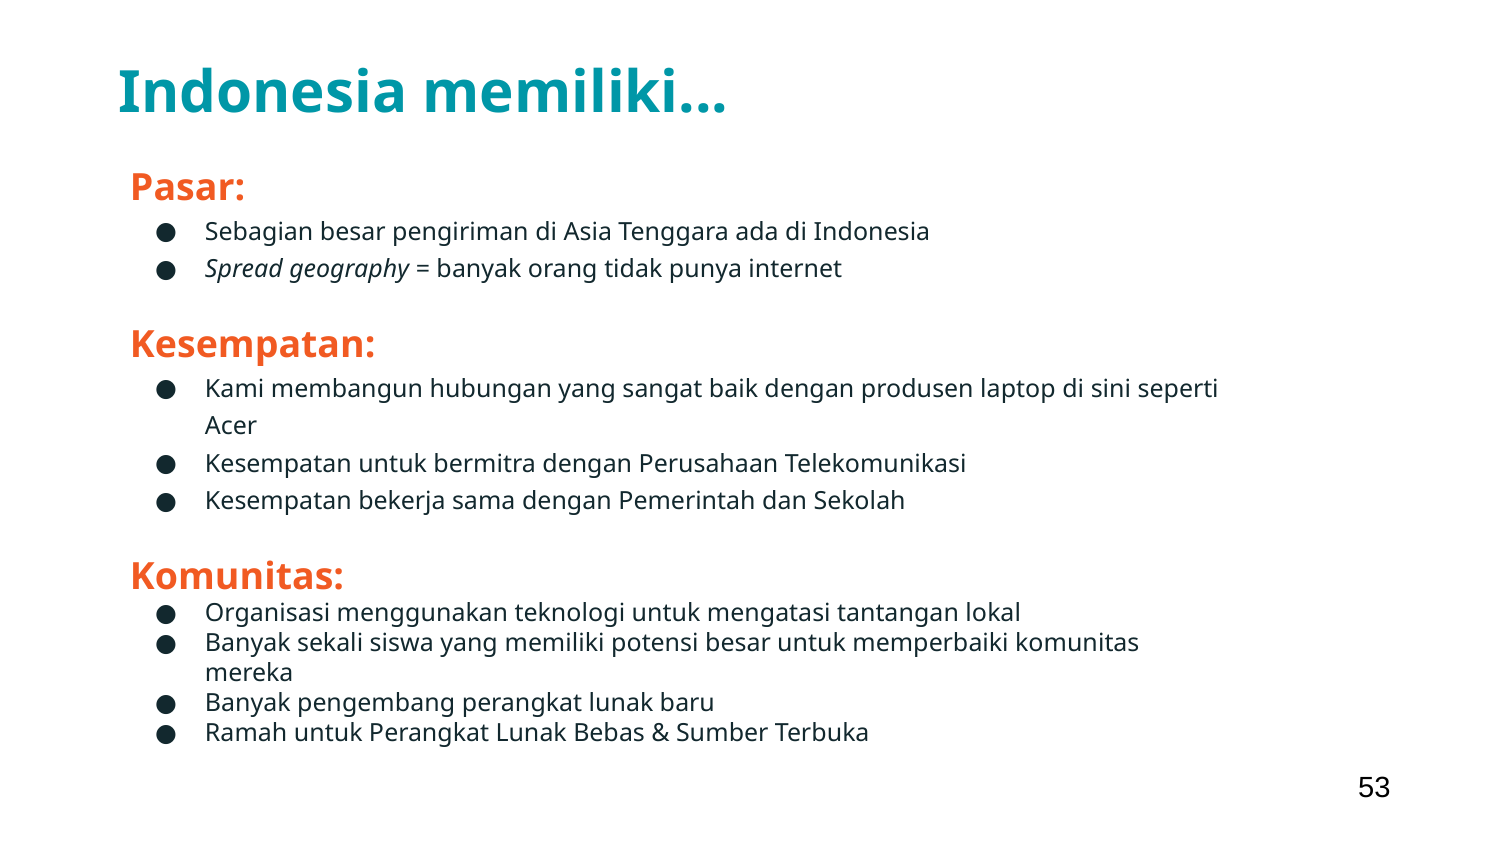

Indonesia memiliki...
# Pasar:
Sebagian besar pengiriman di Asia Tenggara ada di Indonesia
Spread geography = banyak orang tidak punya internet
Kesempatan:
Kami membangun hubungan yang sangat baik dengan produsen laptop di sini seperti Acer
Kesempatan untuk bermitra dengan Perusahaan Telekomunikasi
Kesempatan bekerja sama dengan Pemerintah dan Sekolah
Komunitas:
Organisasi menggunakan teknologi untuk mengatasi tantangan lokal
Banyak sekali siswa yang memiliki potensi besar untuk memperbaiki komunitas mereka
Banyak pengembang perangkat lunak baru
Ramah untuk Perangkat Lunak Bebas & Sumber Terbuka